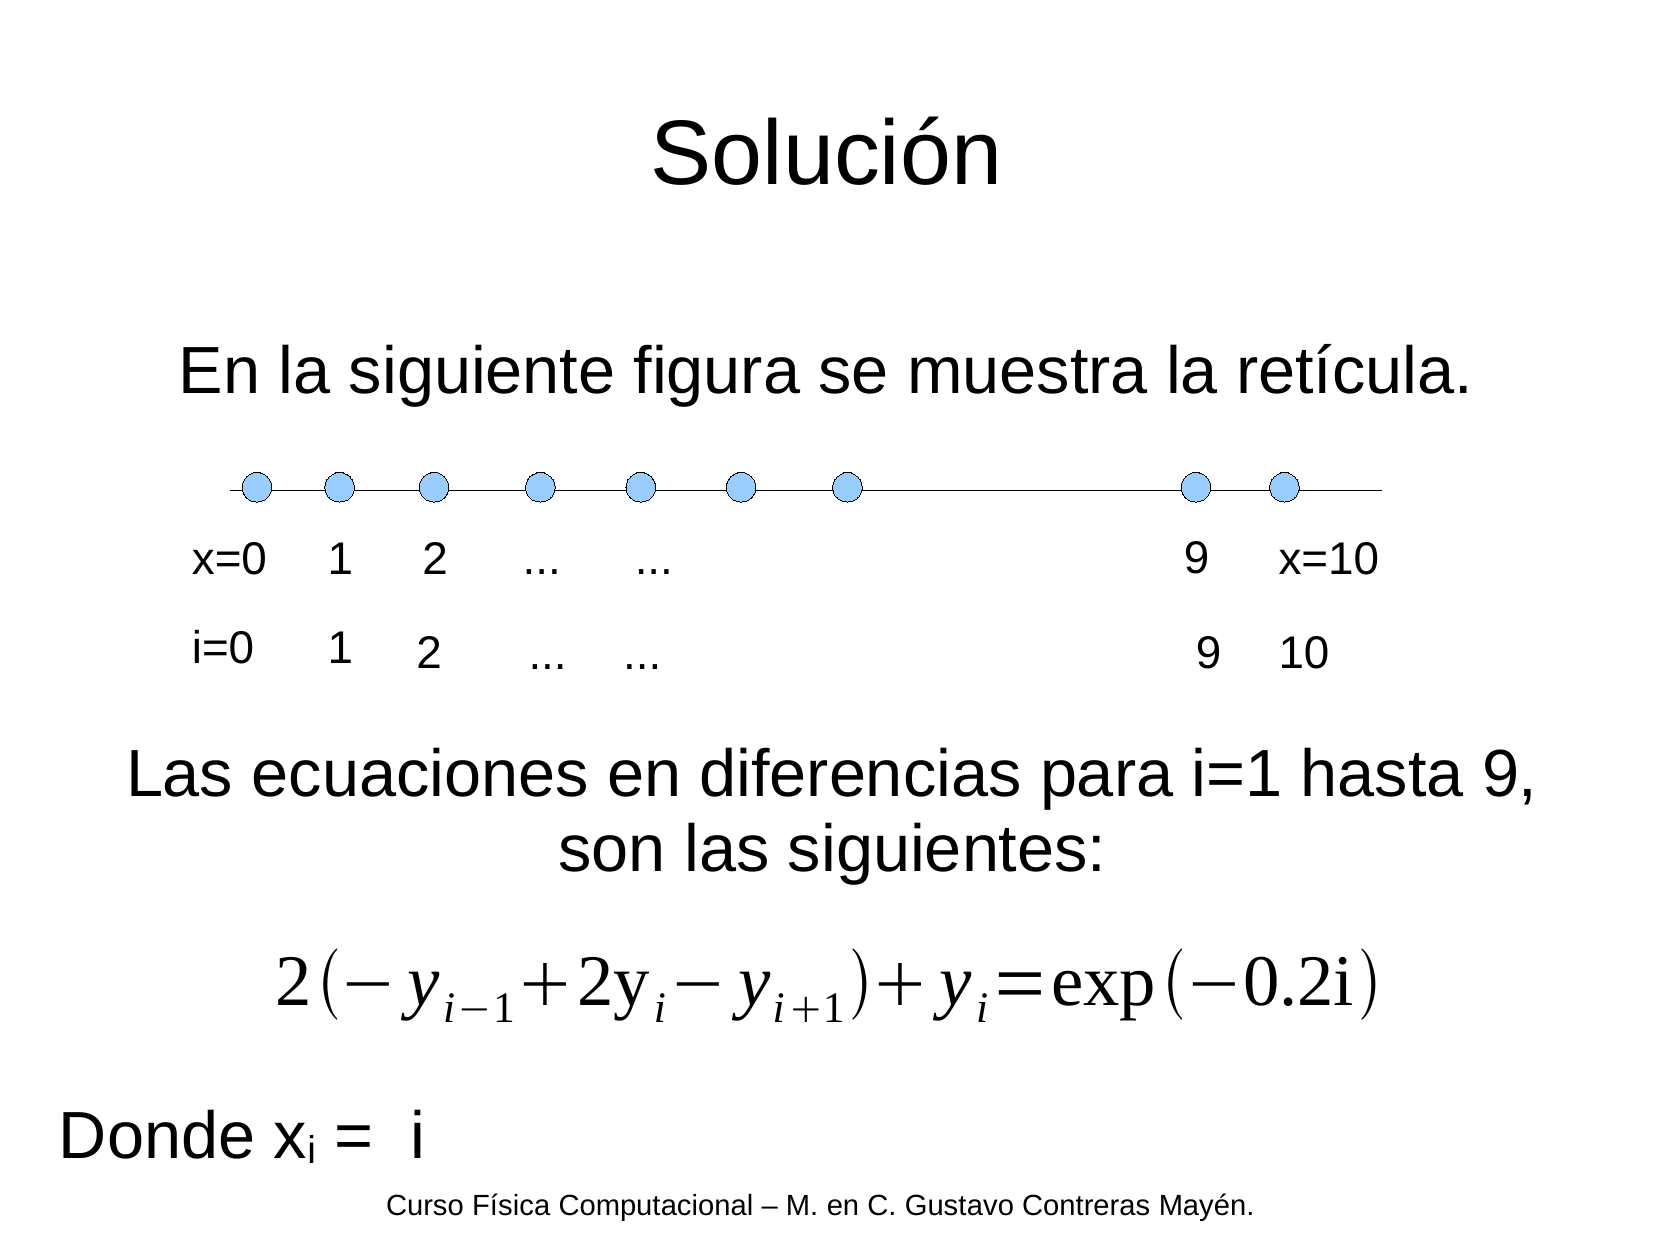

# Solución
En la siguiente figura se muestra la retícula.
9
1
2
x=10
x=0
...
...
1
i=0
2
9
10
...
...
Las ecuaciones en diferencias para i=1 hasta 9, son las siguientes:
Donde xi = i